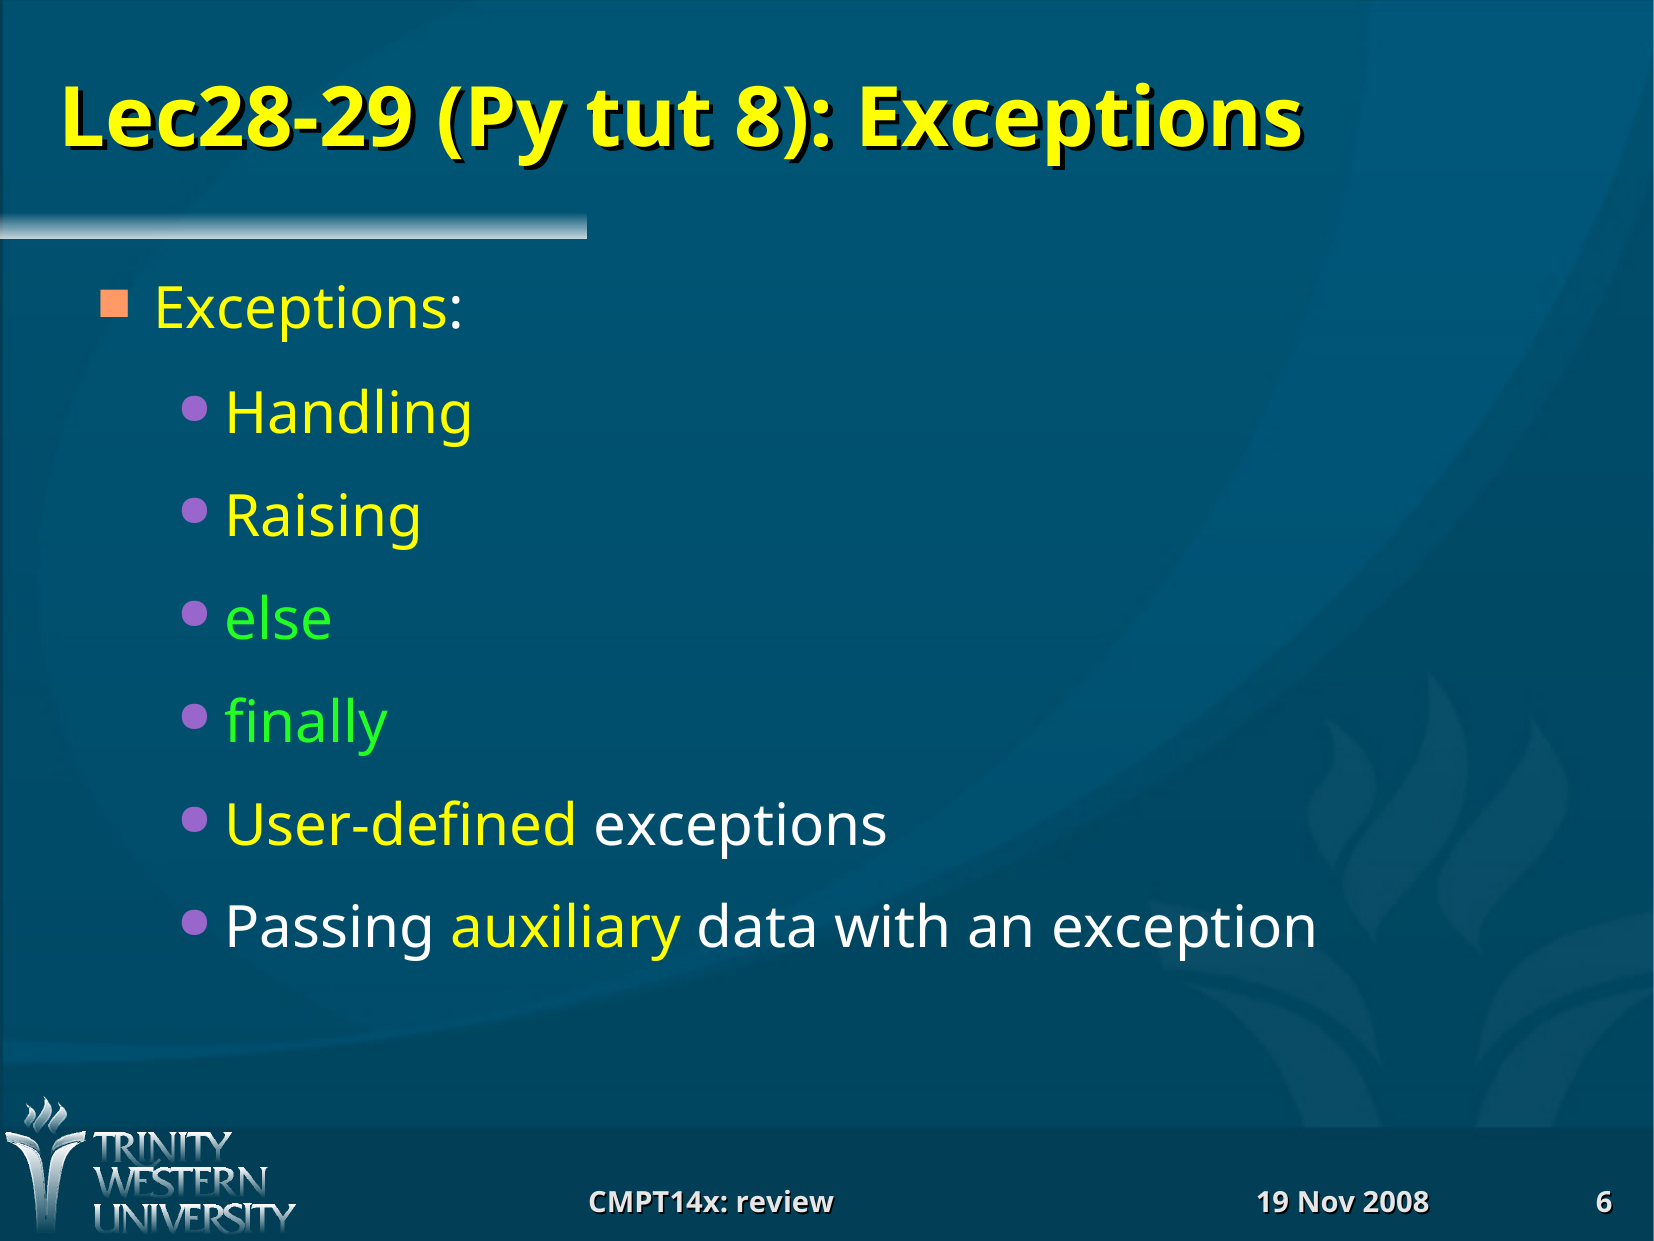

# Lec28-29 (Py tut 8): Exceptions
Exceptions:
Handling
Raising
else
finally
User-defined exceptions
Passing auxiliary data with an exception
CMPT14x: review
19 Nov 2008
6